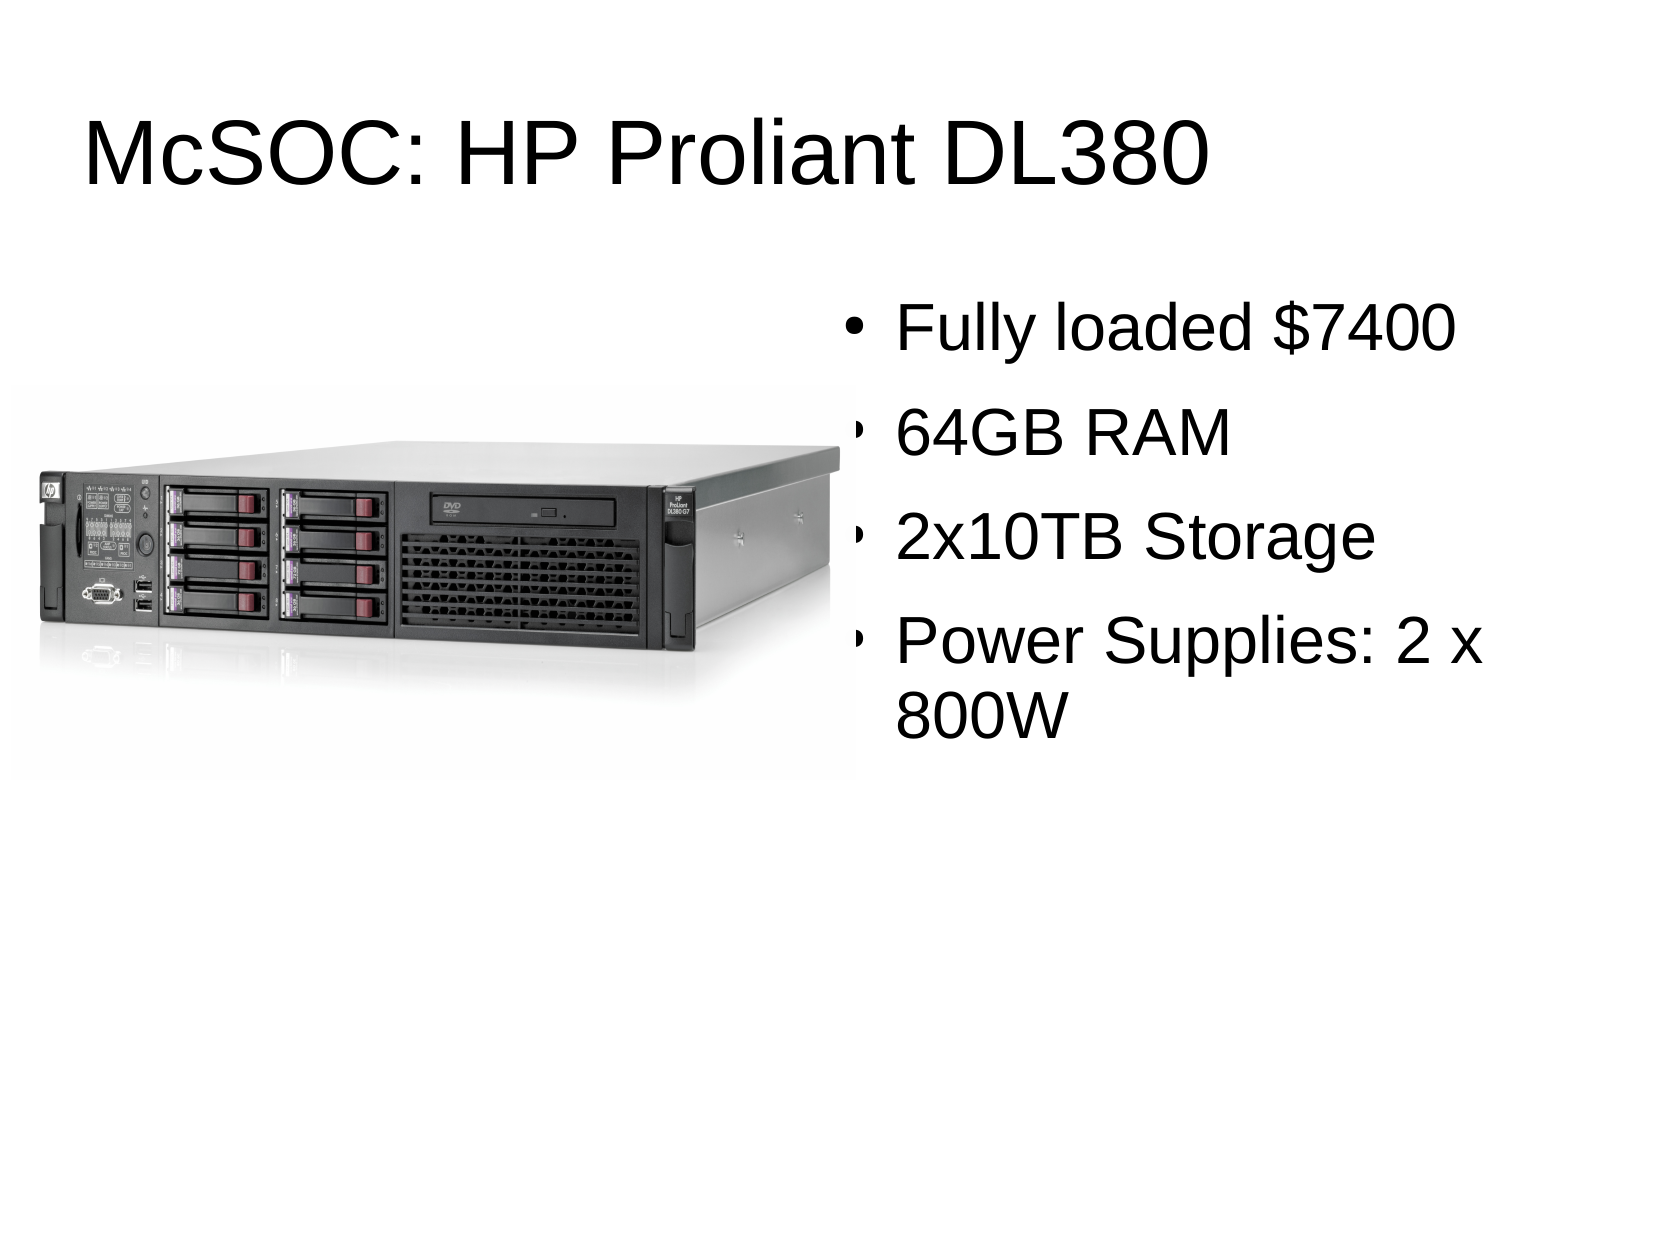

# McSOC: HP Proliant DL380
Fully loaded $7400
64GB RAM
2x10TB Storage
Power Supplies: 2 x 800W